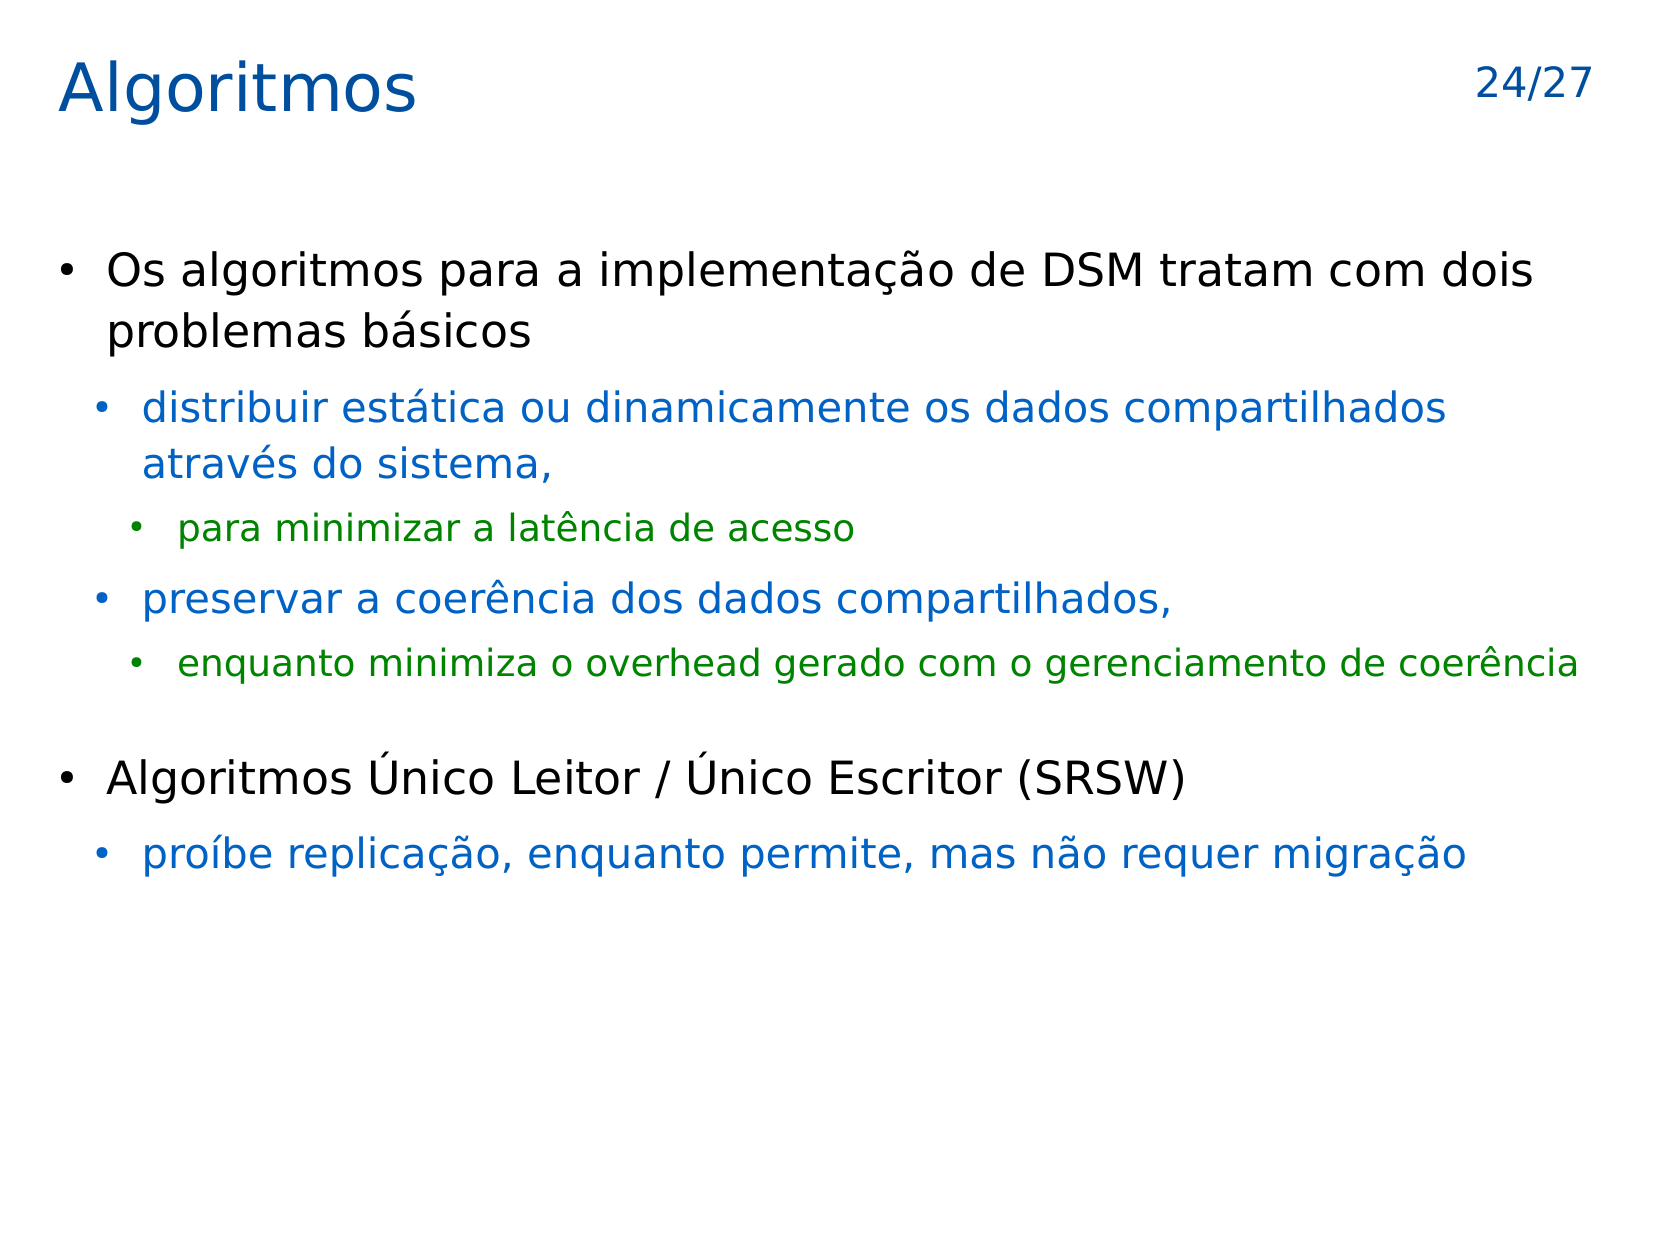

# Algoritmos
24
Os algoritmos para a implementação de DSM tratam com dois problemas básicos
distribuir estática ou dinamicamente os dados compartilhados através do sistema,
para minimizar a latência de acesso
preservar a coerência dos dados compartilhados,
enquanto minimiza o overhead gerado com o gerenciamento de coerência
Algoritmos Único Leitor / Único Escritor (SRSW)
proíbe replicação, enquanto permite, mas não requer migração